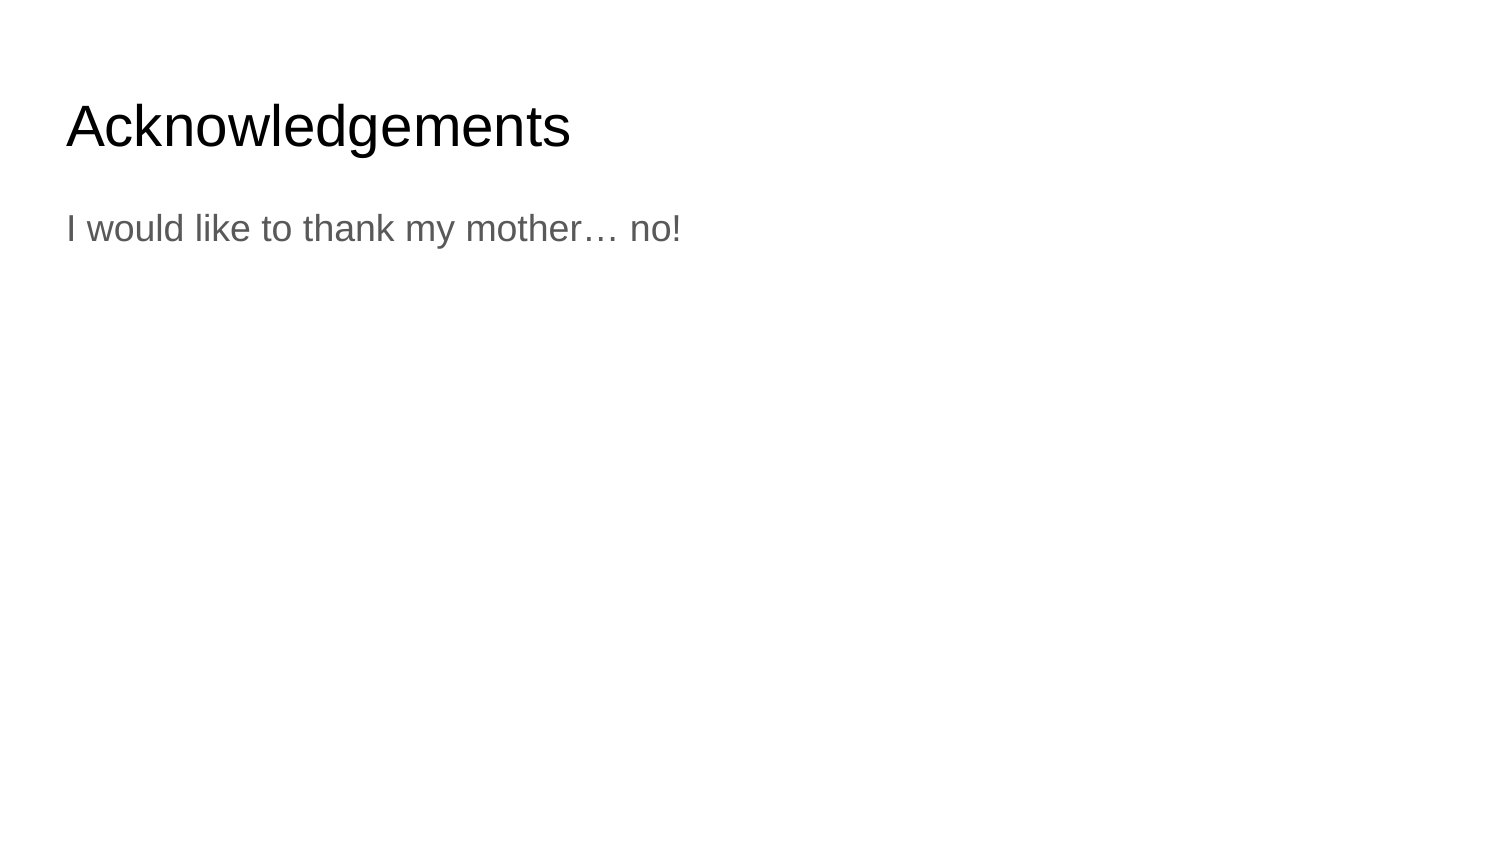

# Acknowledgements
I would like to thank my mother… no!